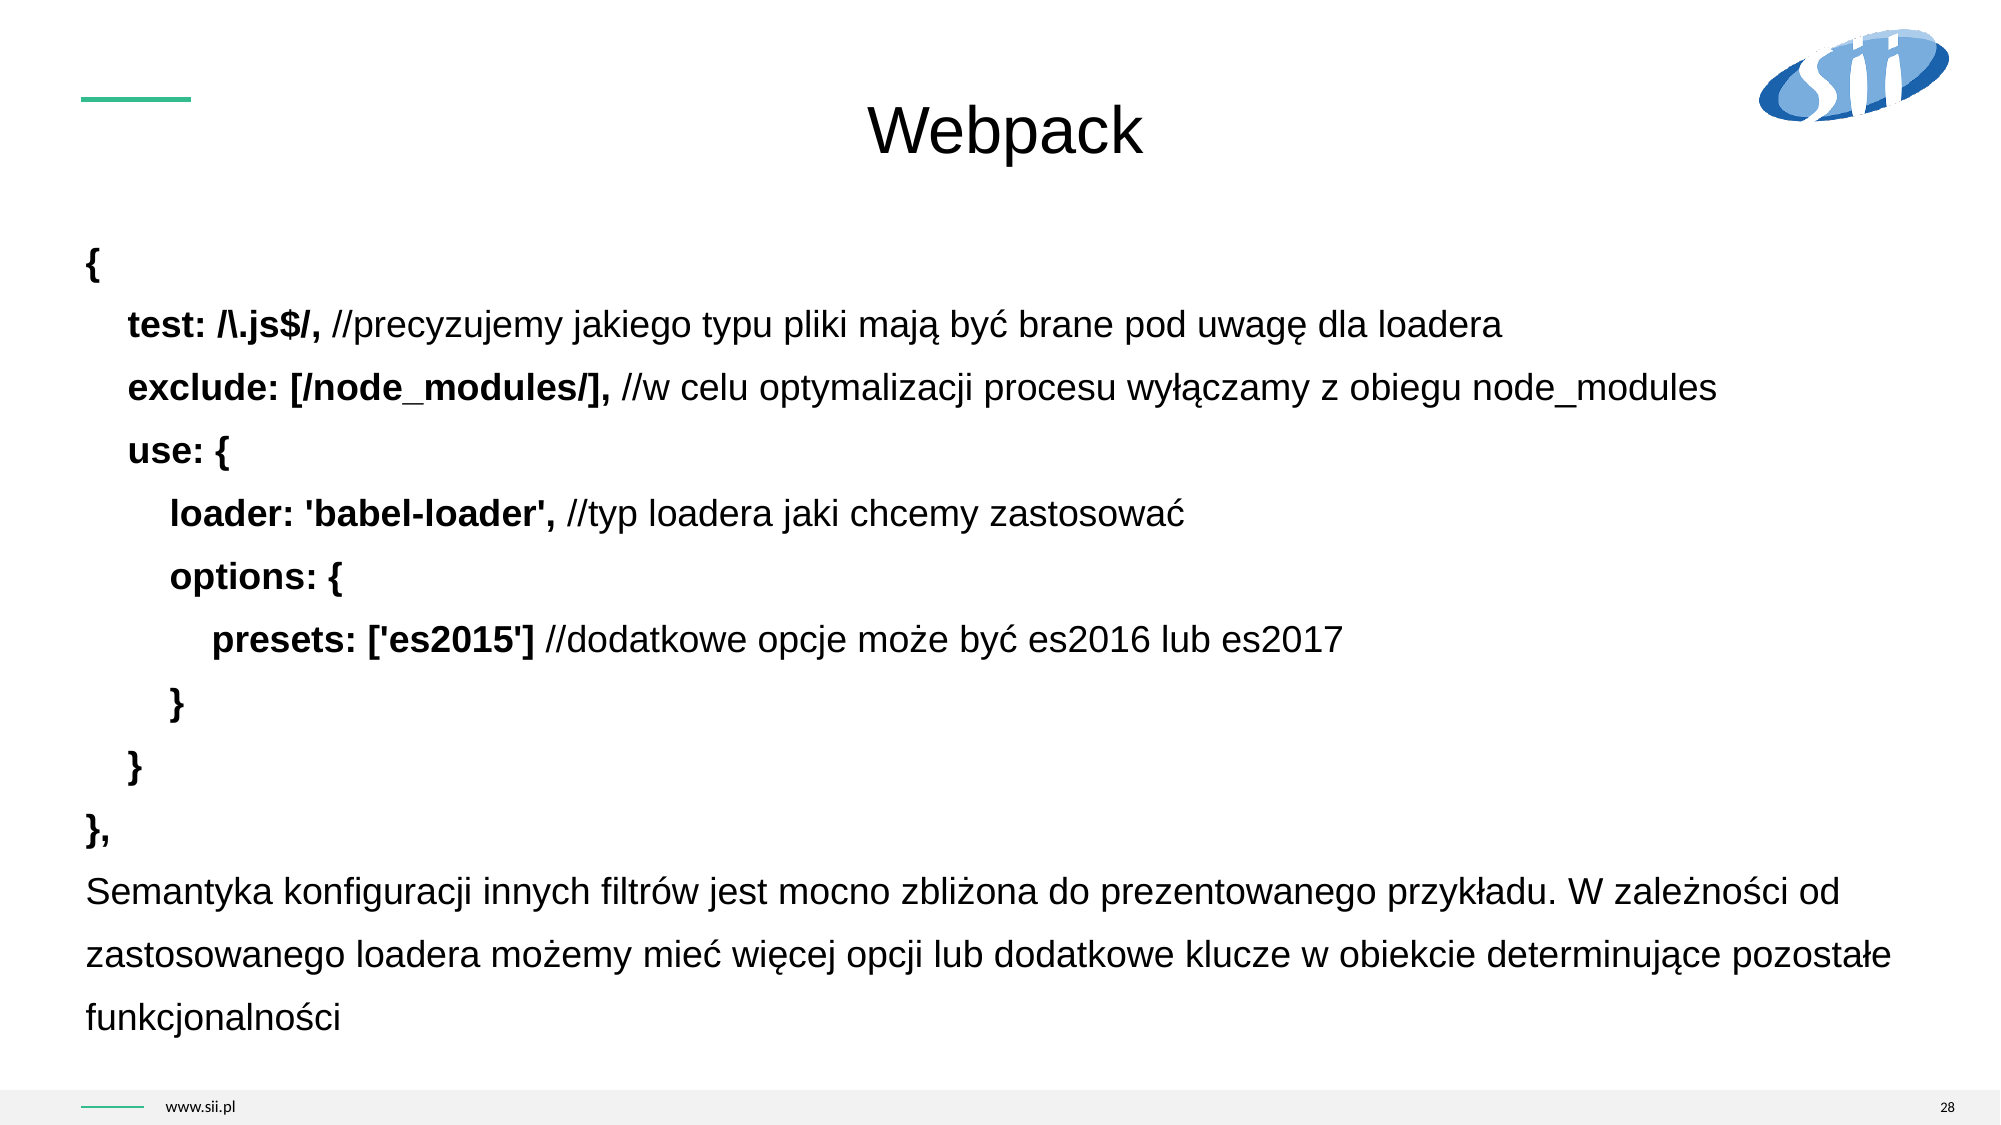

#
Webpack
{
 test: /\.js$/, //precyzujemy jakiego typu pliki mają być brane pod uwagę dla loadera
 exclude: [/node_modules/], //w celu optymalizacji procesu wyłączamy z obiegu node_modules
 use: {
 loader: 'babel-loader', //typ loadera jaki chcemy zastosować
 options: {
 presets: ['es2015'] //dodatkowe opcje może być es2016 lub es2017
 }
 }
},
Semantyka konfiguracji innych filtrów jest mocno zbliżona do prezentowanego przykładu. W zależności od zastosowanego loadera możemy mieć więcej opcji lub dodatkowe klucze w obiekcie determinujące pozostałe funkcjonalności